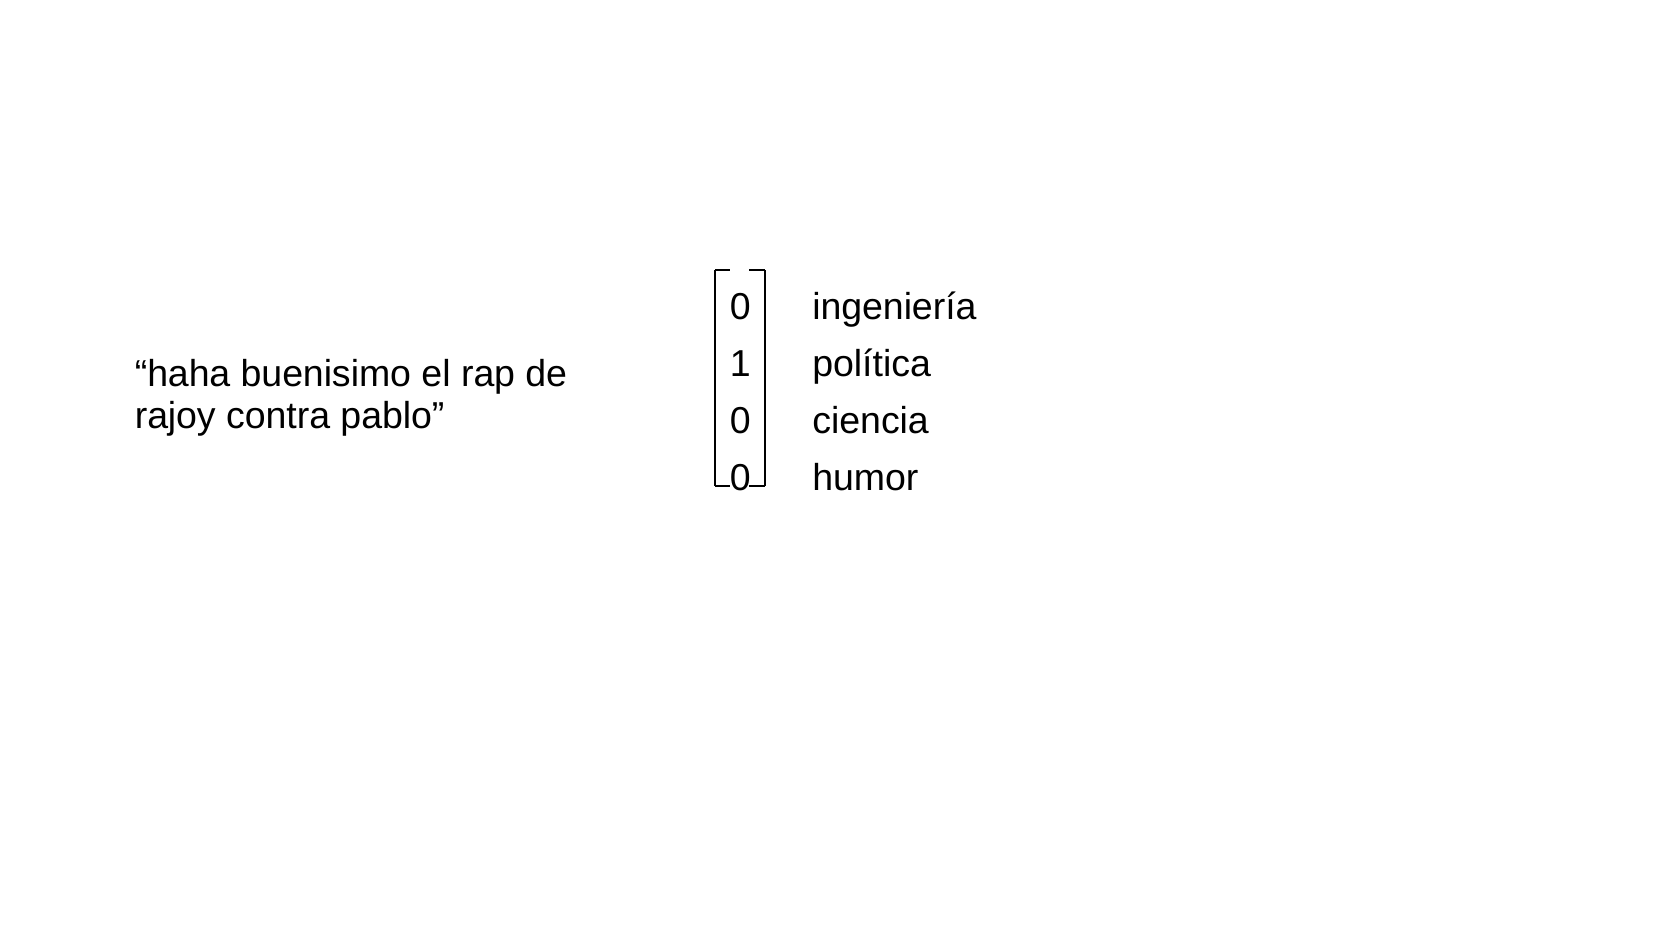

0
1
0
0
ingeniería
política
ciencia
humor
“haha buenisimo el rap de rajoy contra pablo”